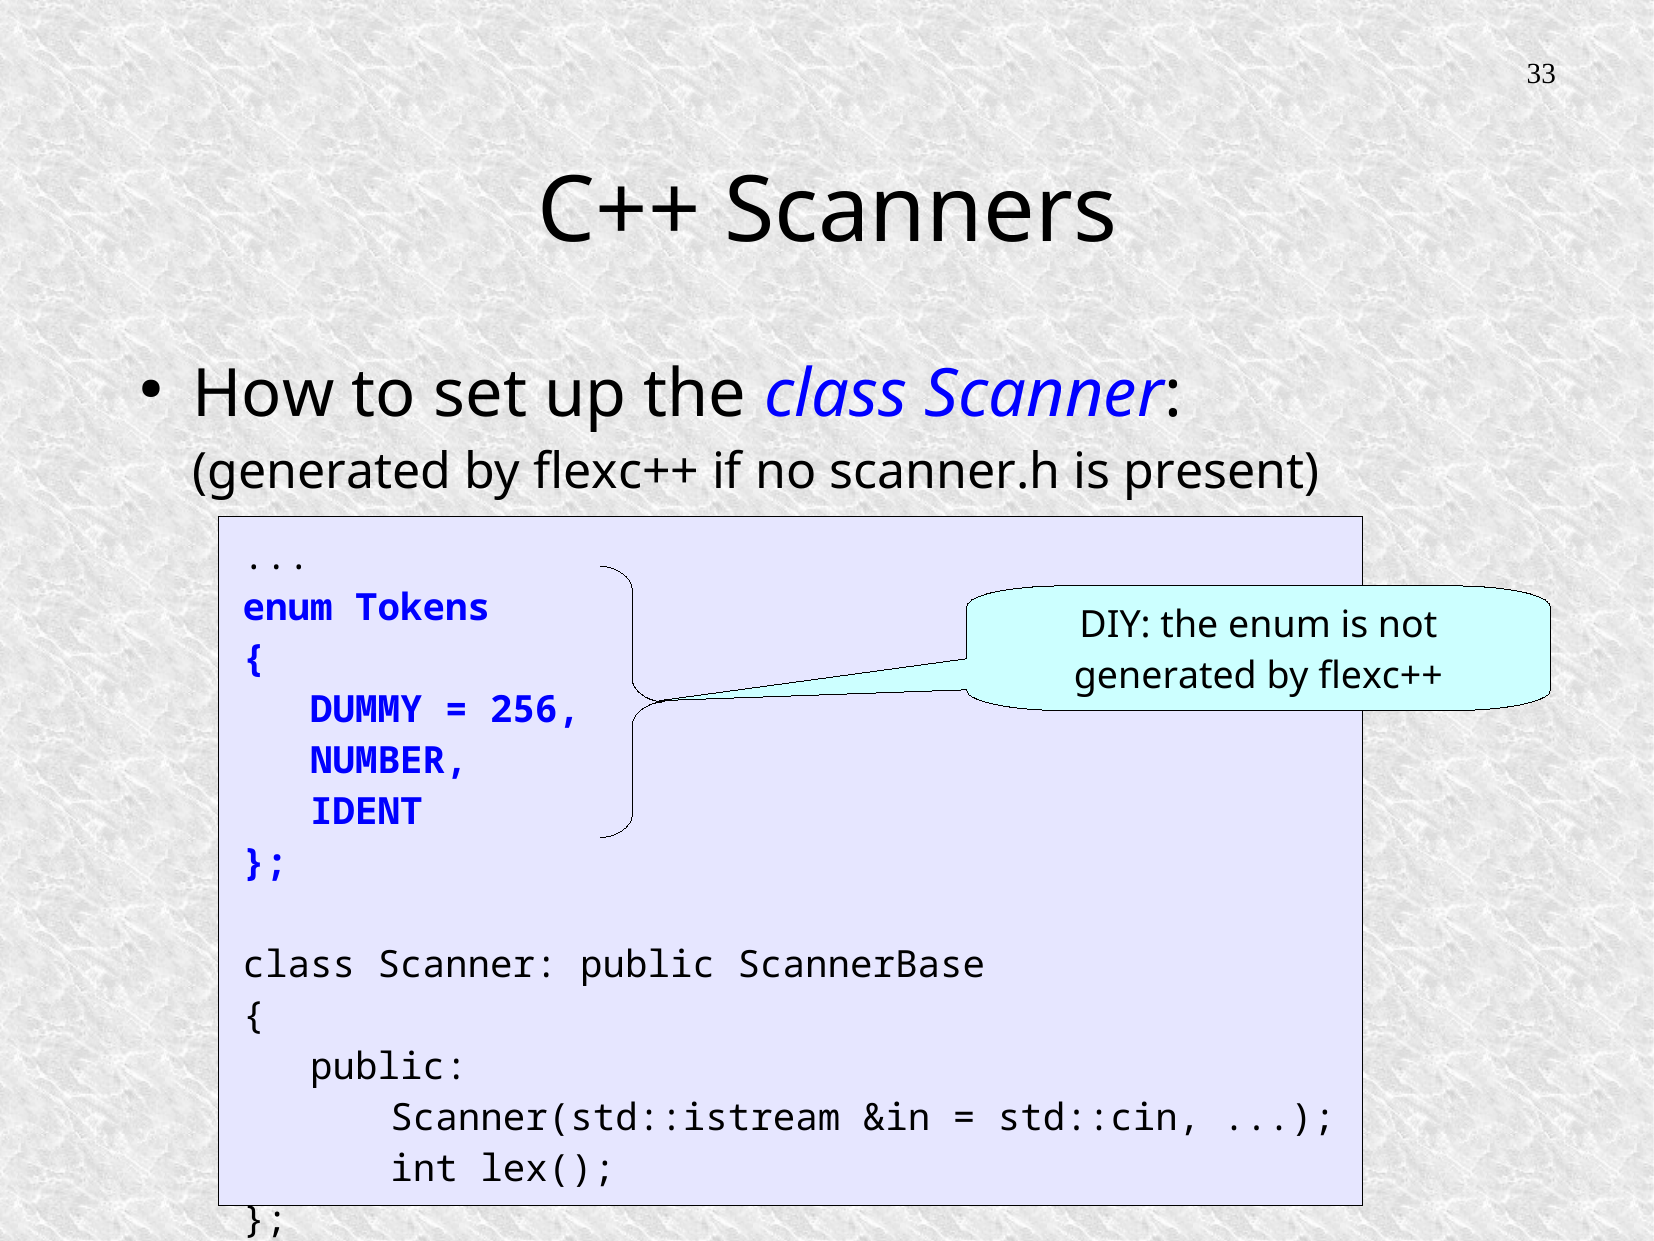

33
# C++ Scanners
How to set up the class Scanner:
(generated by flexc++ if no scanner.h is present)
...
enum Tokens
{
 DUMMY = 256,
 NUMBER,
 IDENT
};
class Scanner: public ScannerBase
{
 public:
		Scanner(std::istream &in = std::cin, ...);
		int lex();
};
DIY: the enum is not
generated by flexc++